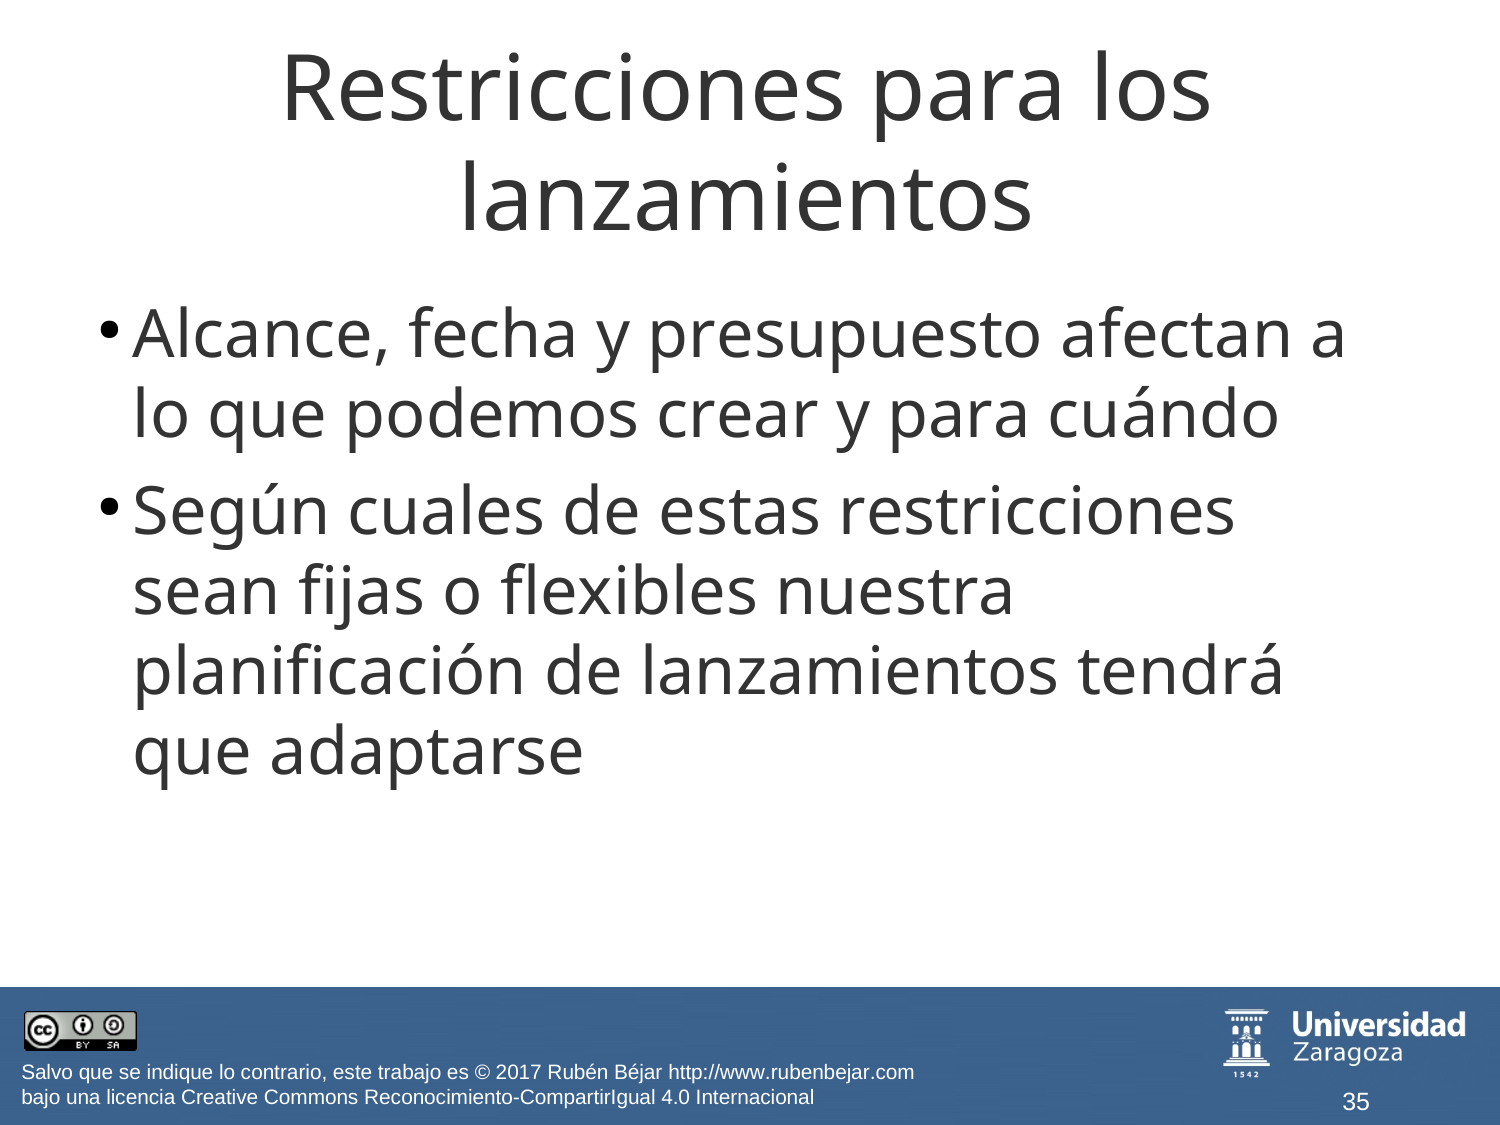

# Restricciones para los lanzamientos
Alcance, fecha y presupuesto afectan a lo que podemos crear y para cuándo
Según cuales de estas restricciones sean fijas o flexibles nuestra planificación de lanzamientos tendrá que adaptarse